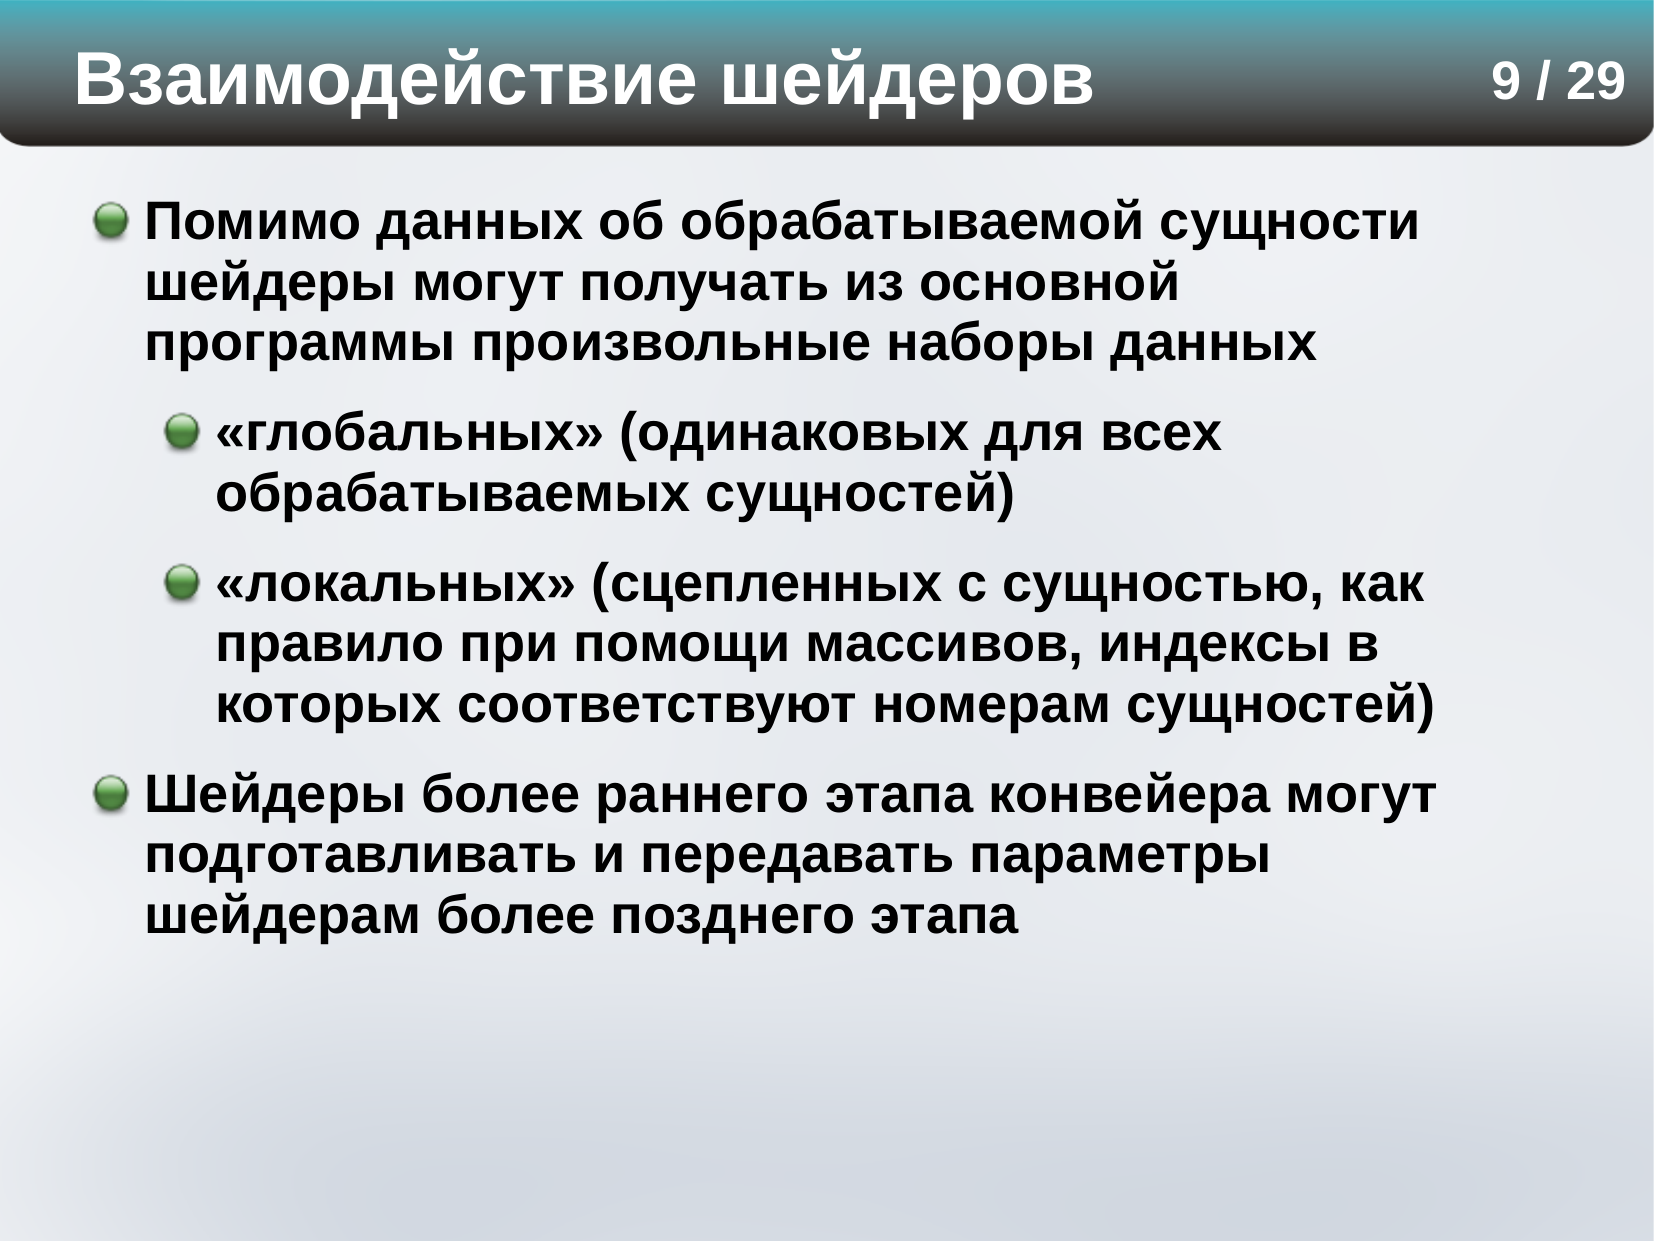

Взаимодействие шейдеров
Помимо данных об обрабатываемой сущности шейдеры могут получать из основной программы произвольные наборы данных
«глобальных» (одинаковых для всех обрабатываемых сущностей)
«локальных» (сцепленных с сущностью, как правило при помощи массивов, индексы в которых соответствуют номерам сущностей)
Шейдеры более раннего этапа конвейера могут подготавливать и передавать параметры шейдерам более позднего этапа